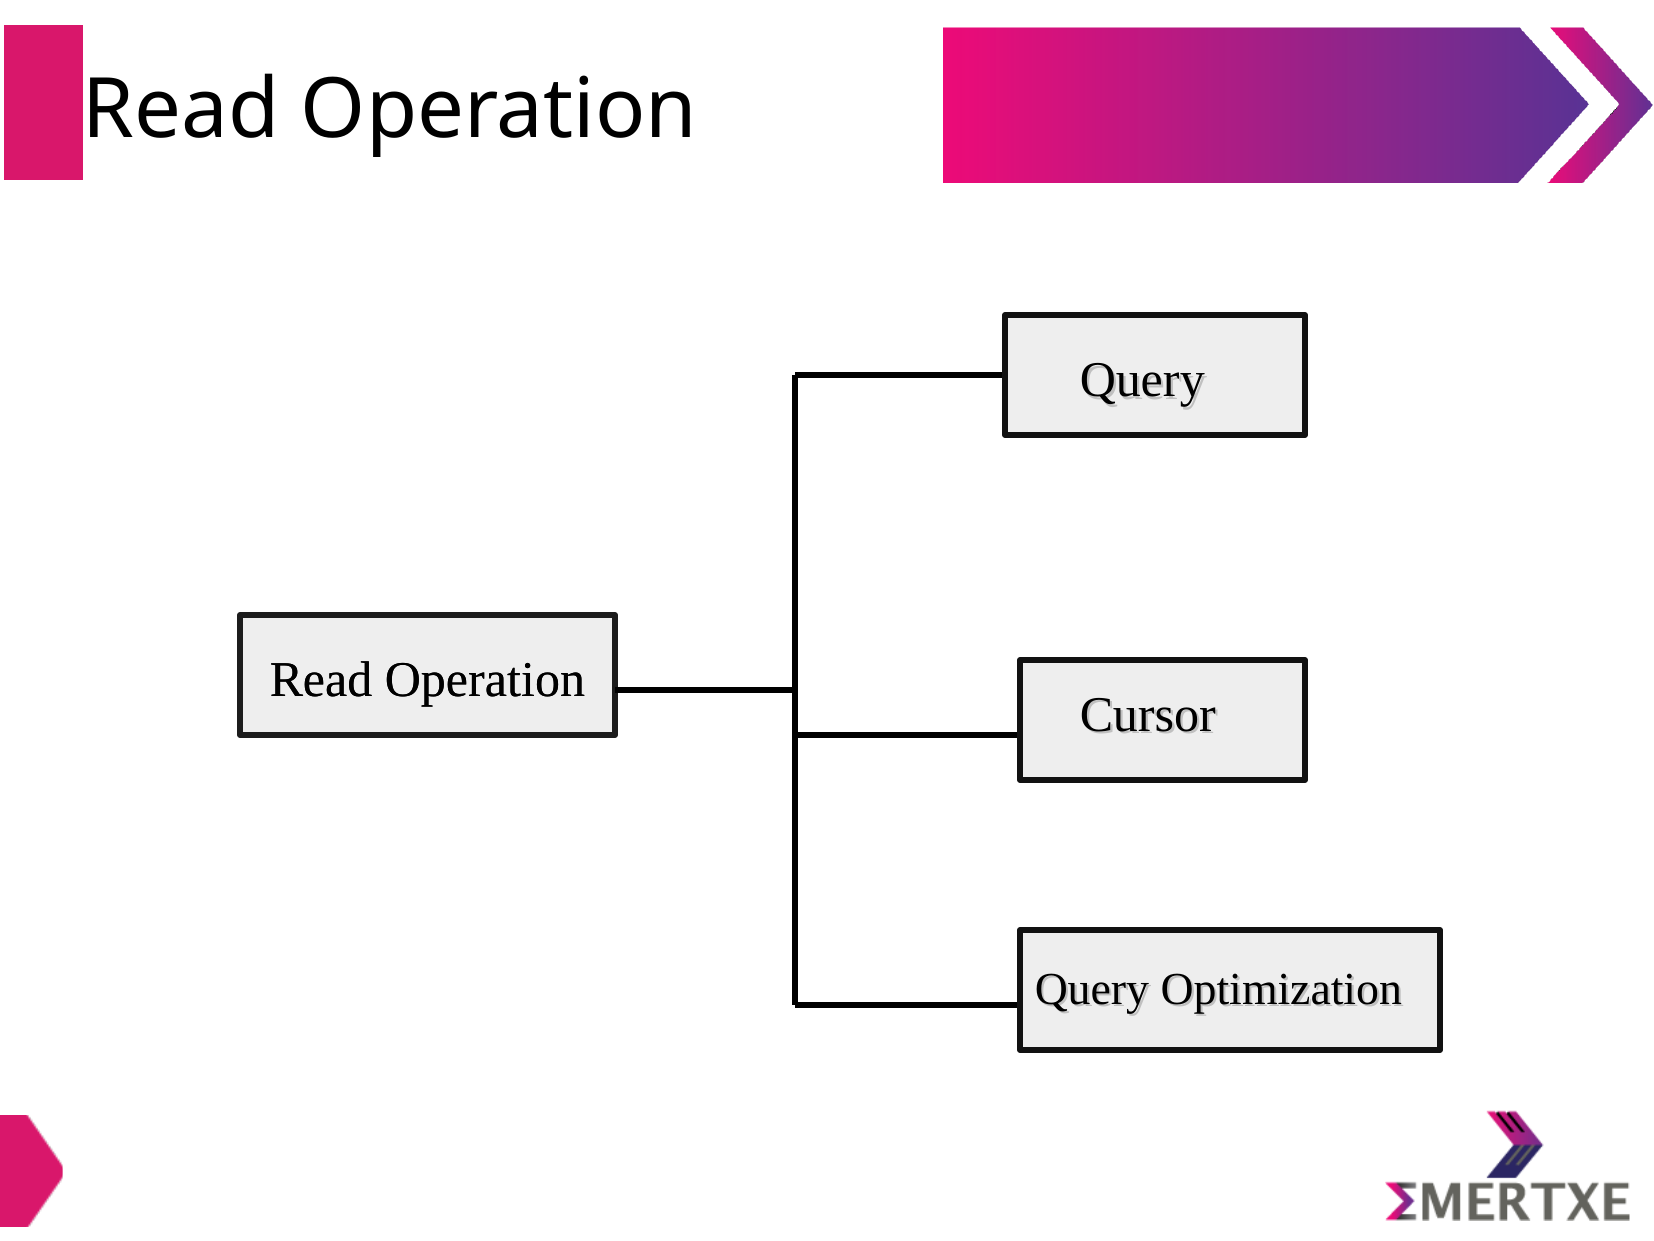

# Read Operation
Query
Read Operation
Read Operation
Cursor
Query Optimization